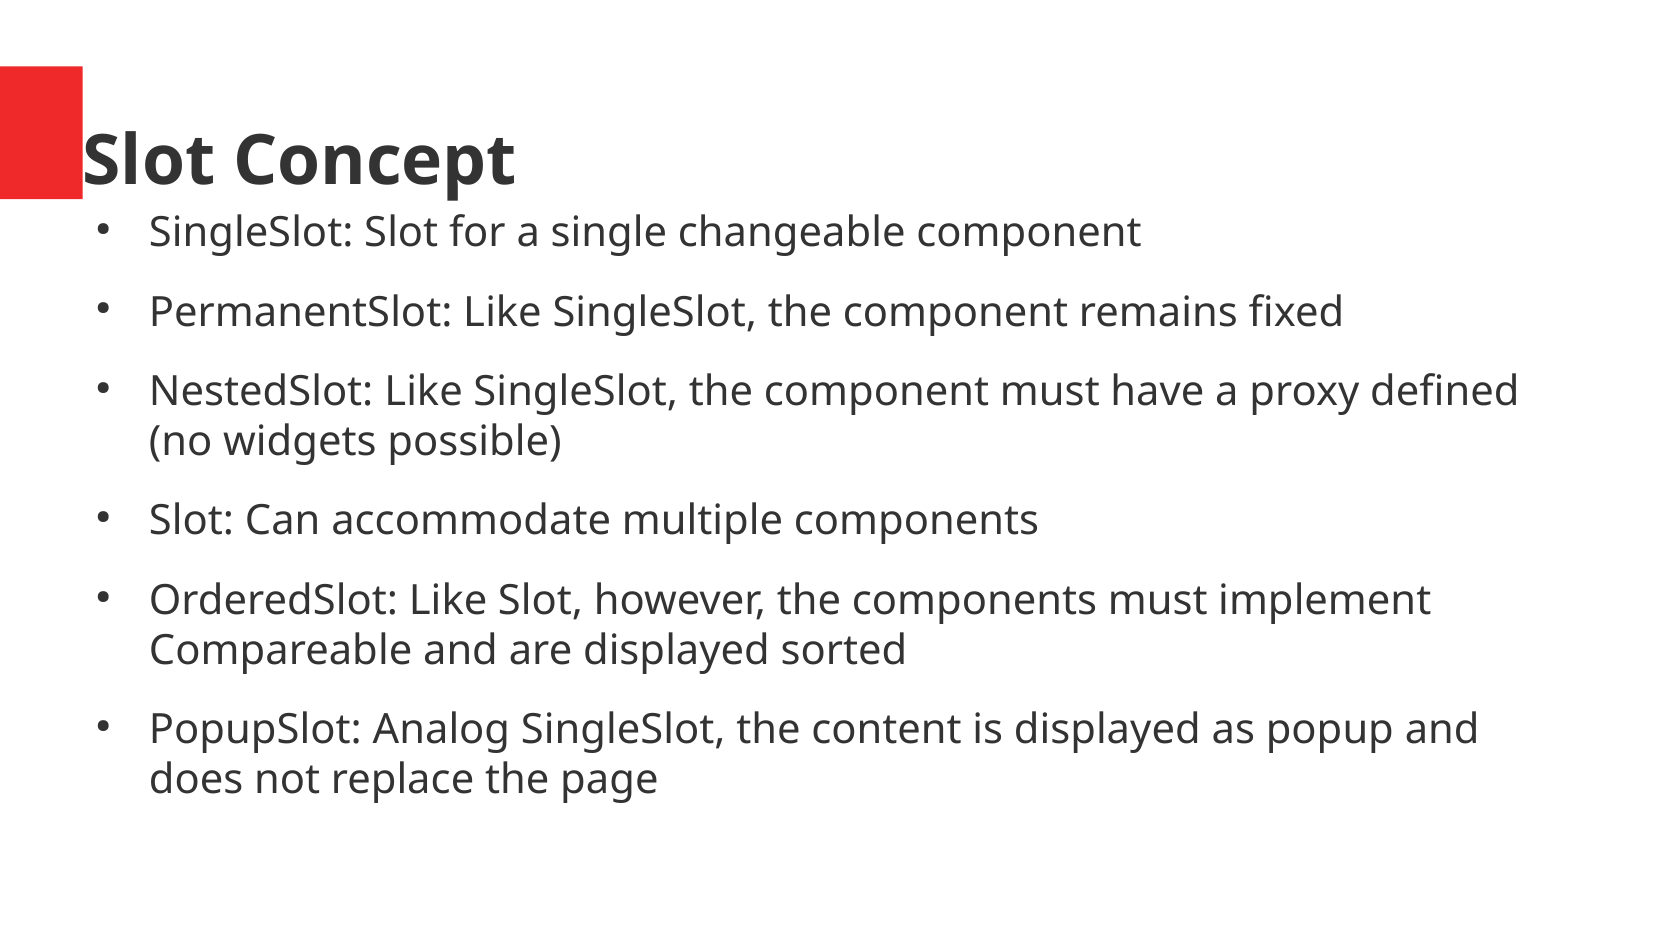

# Slot Concept
SingleSlot: Slot for a single changeable component
PermanentSlot: Like SingleSlot, the component remains fixed
NestedSlot: Like SingleSlot, the component must have a proxy defined (no widgets possible)
Slot: Can accommodate multiple components
OrderedSlot: Like Slot, however, the components must implement Compareable and are displayed sorted
PopupSlot: Analog SingleSlot, the content is displayed as popup and does not replace the page